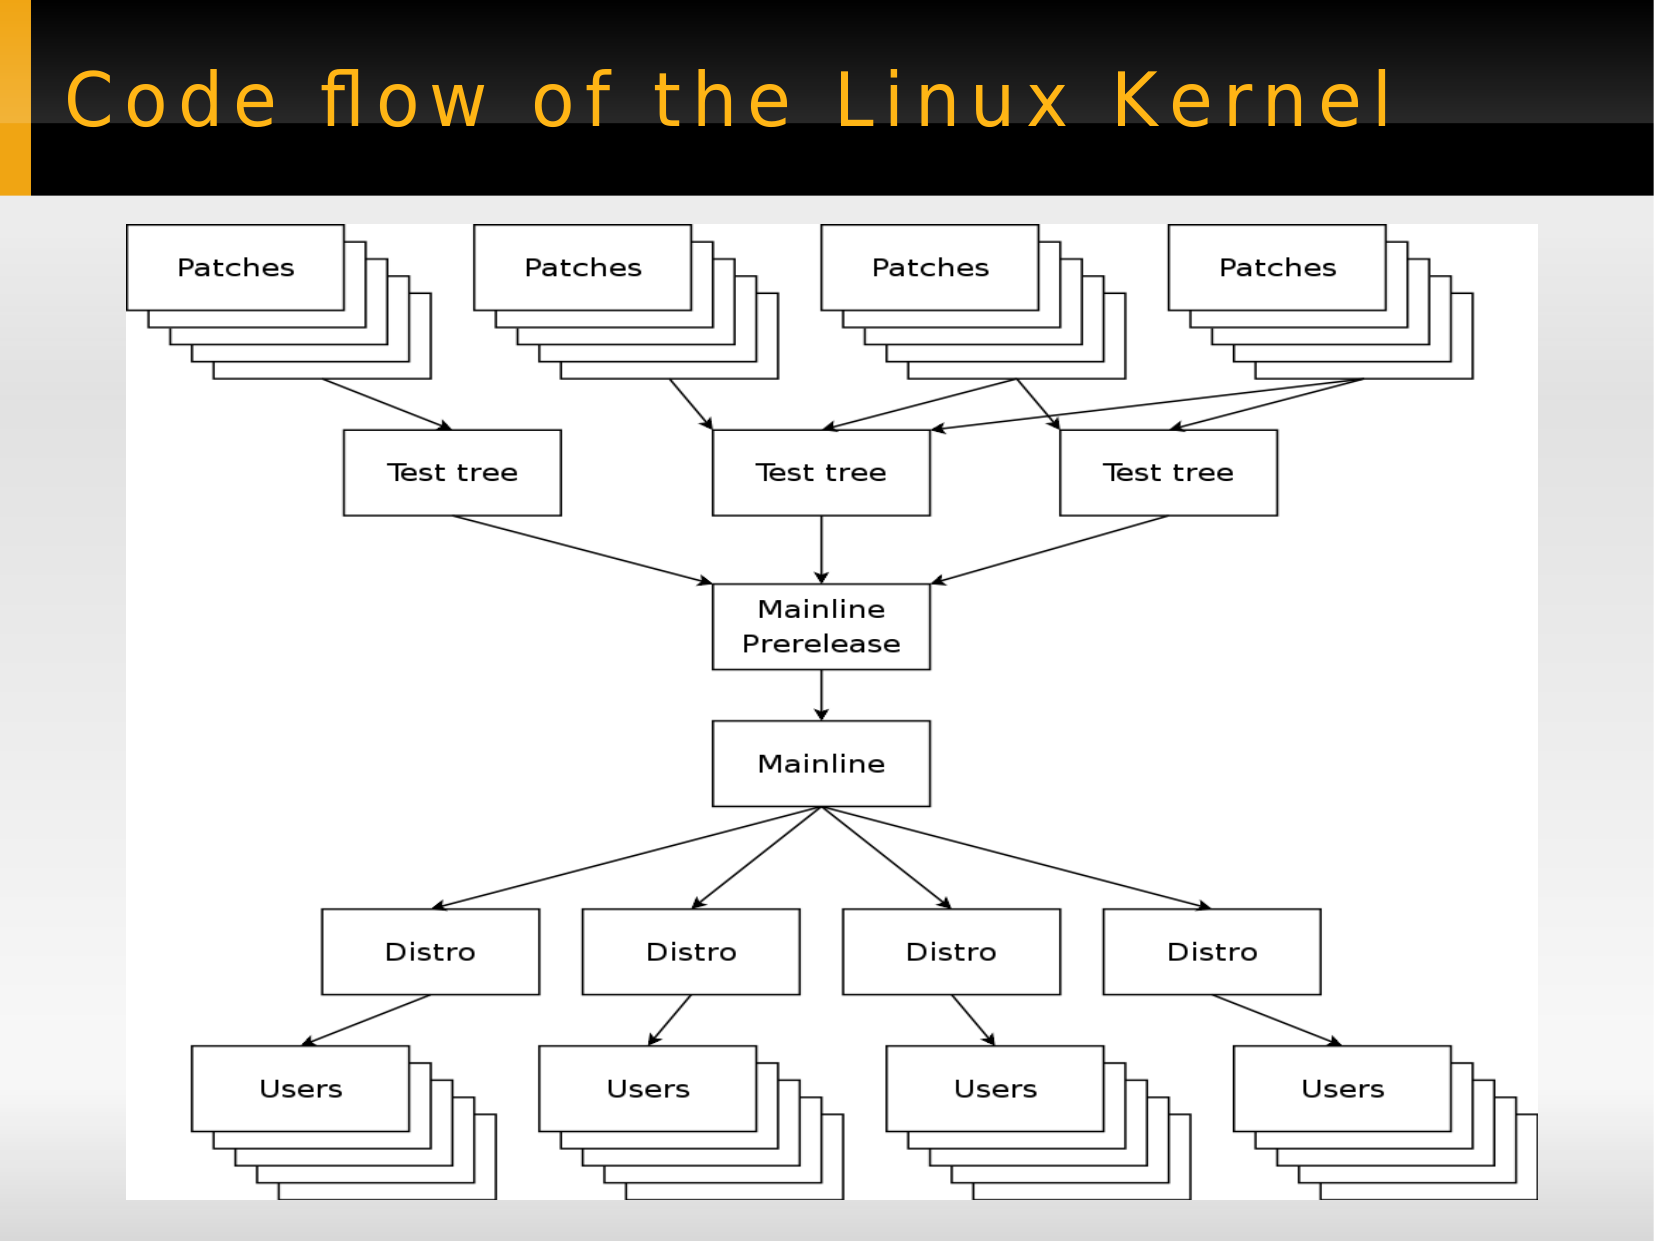

# Code flow of the Linux Kernel